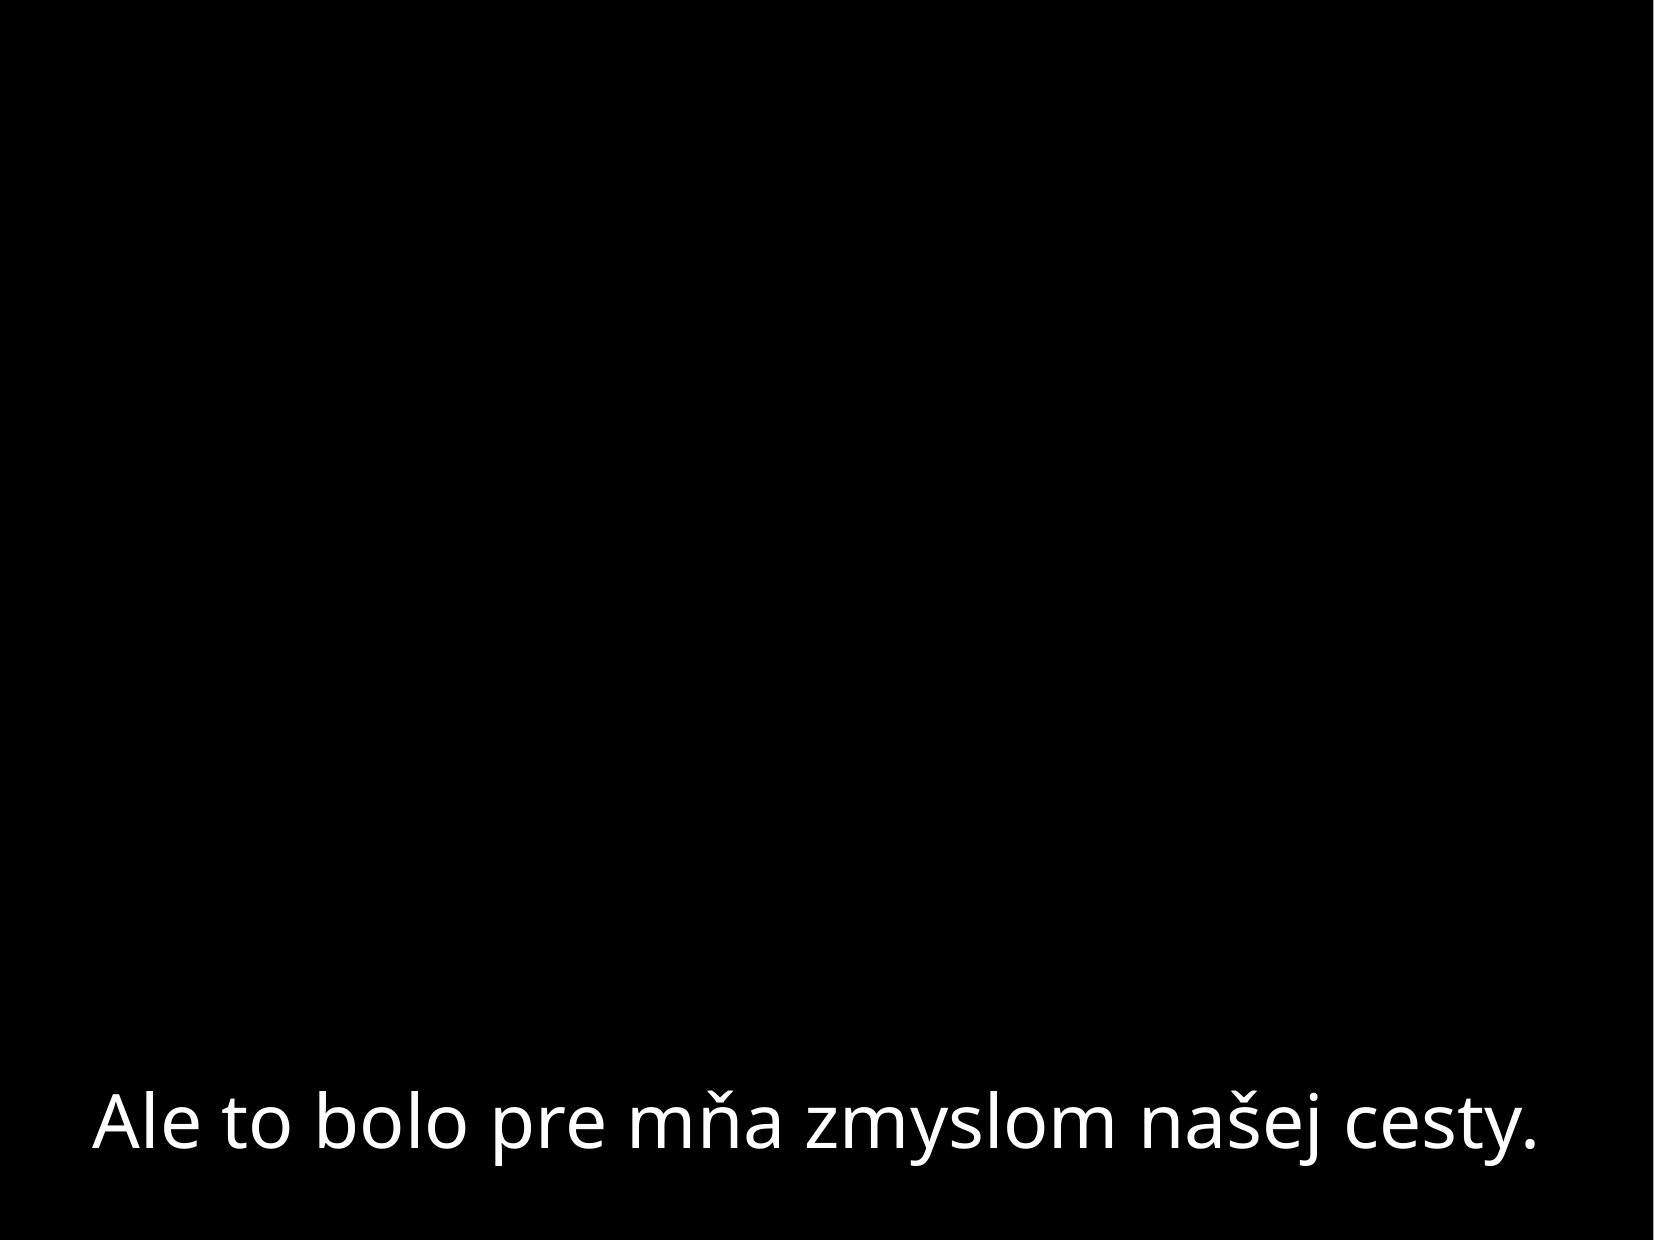

# Ale to bolo pre mňa zmyslom našej cesty.